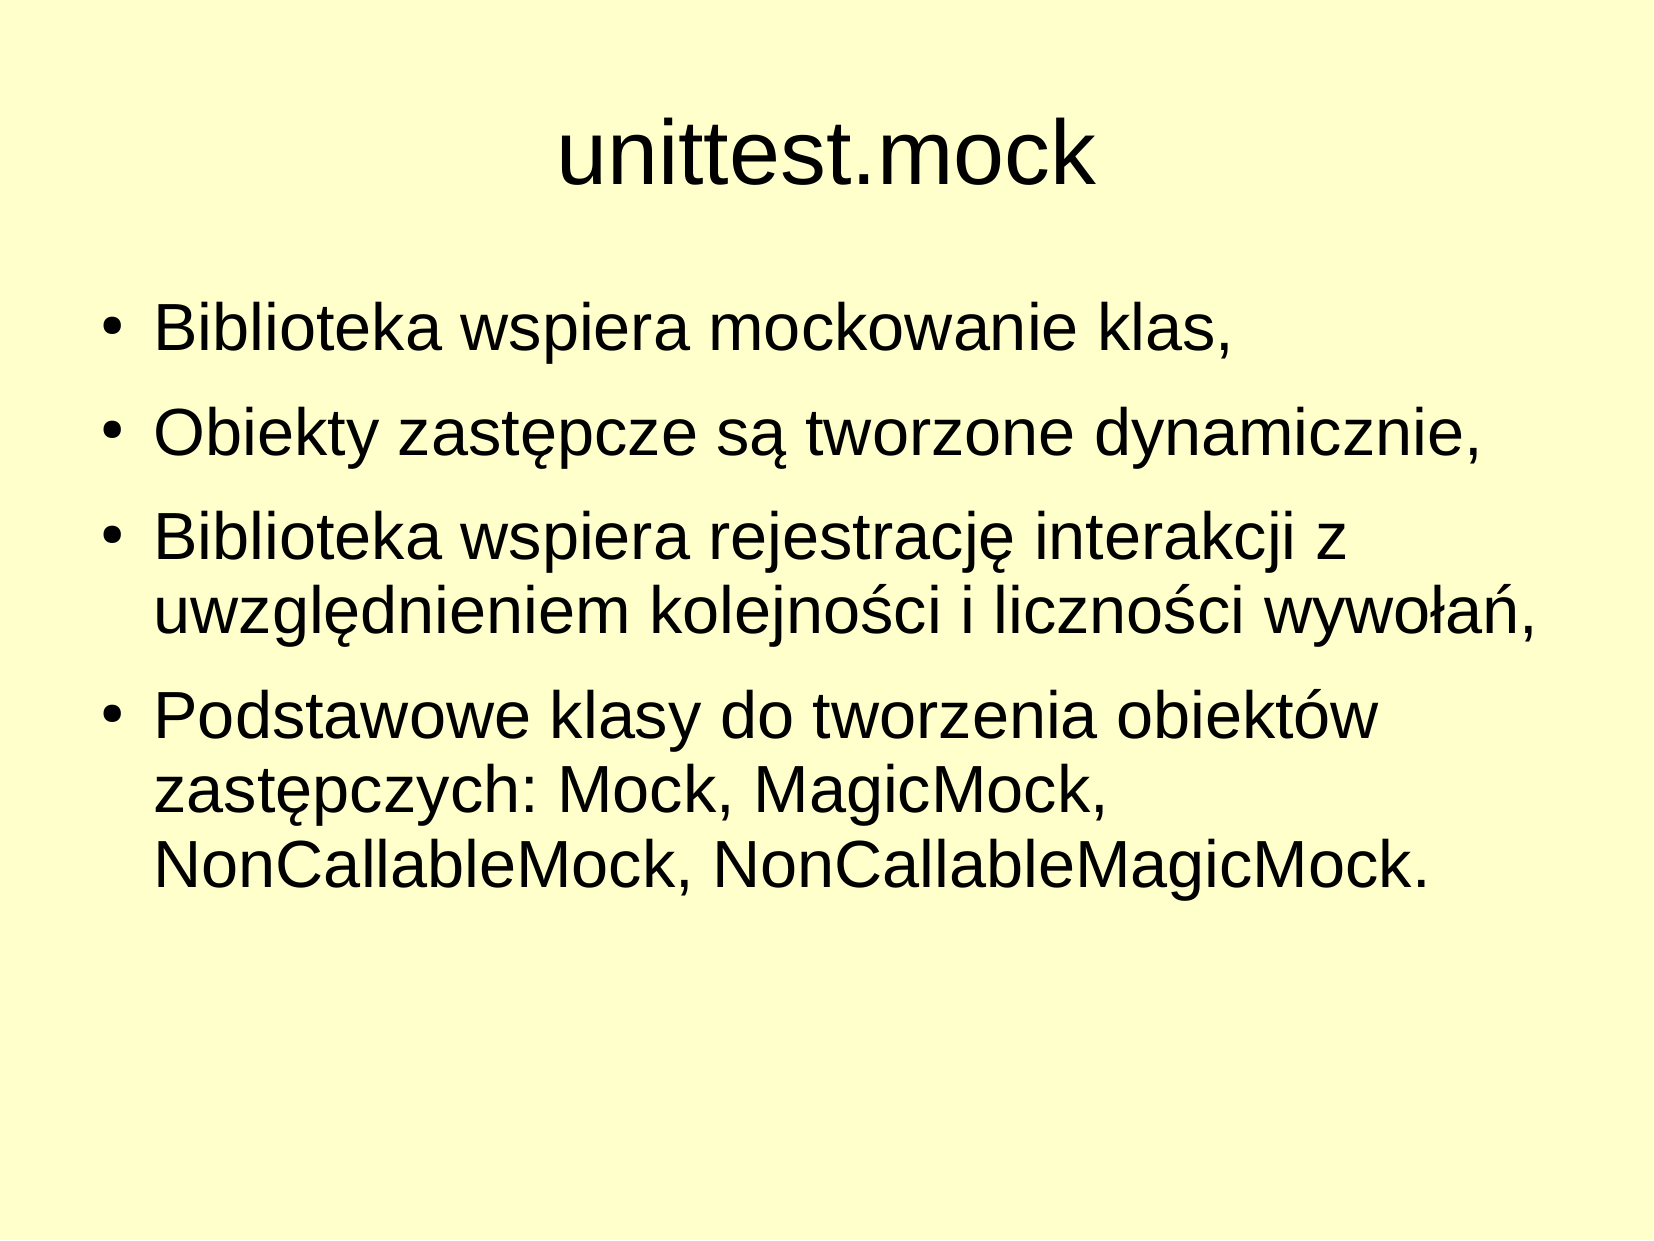

# unittest.mock
Biblioteka wspiera mockowanie klas,
Obiekty zastępcze są tworzone dynamicznie,
Biblioteka wspiera rejestrację interakcji z uwzględnieniem kolejności i liczności wywołań,
Podstawowe klasy do tworzenia obiektów zastępczych: Mock, MagicMock, NonCallableMock, NonCallableMagicMock.